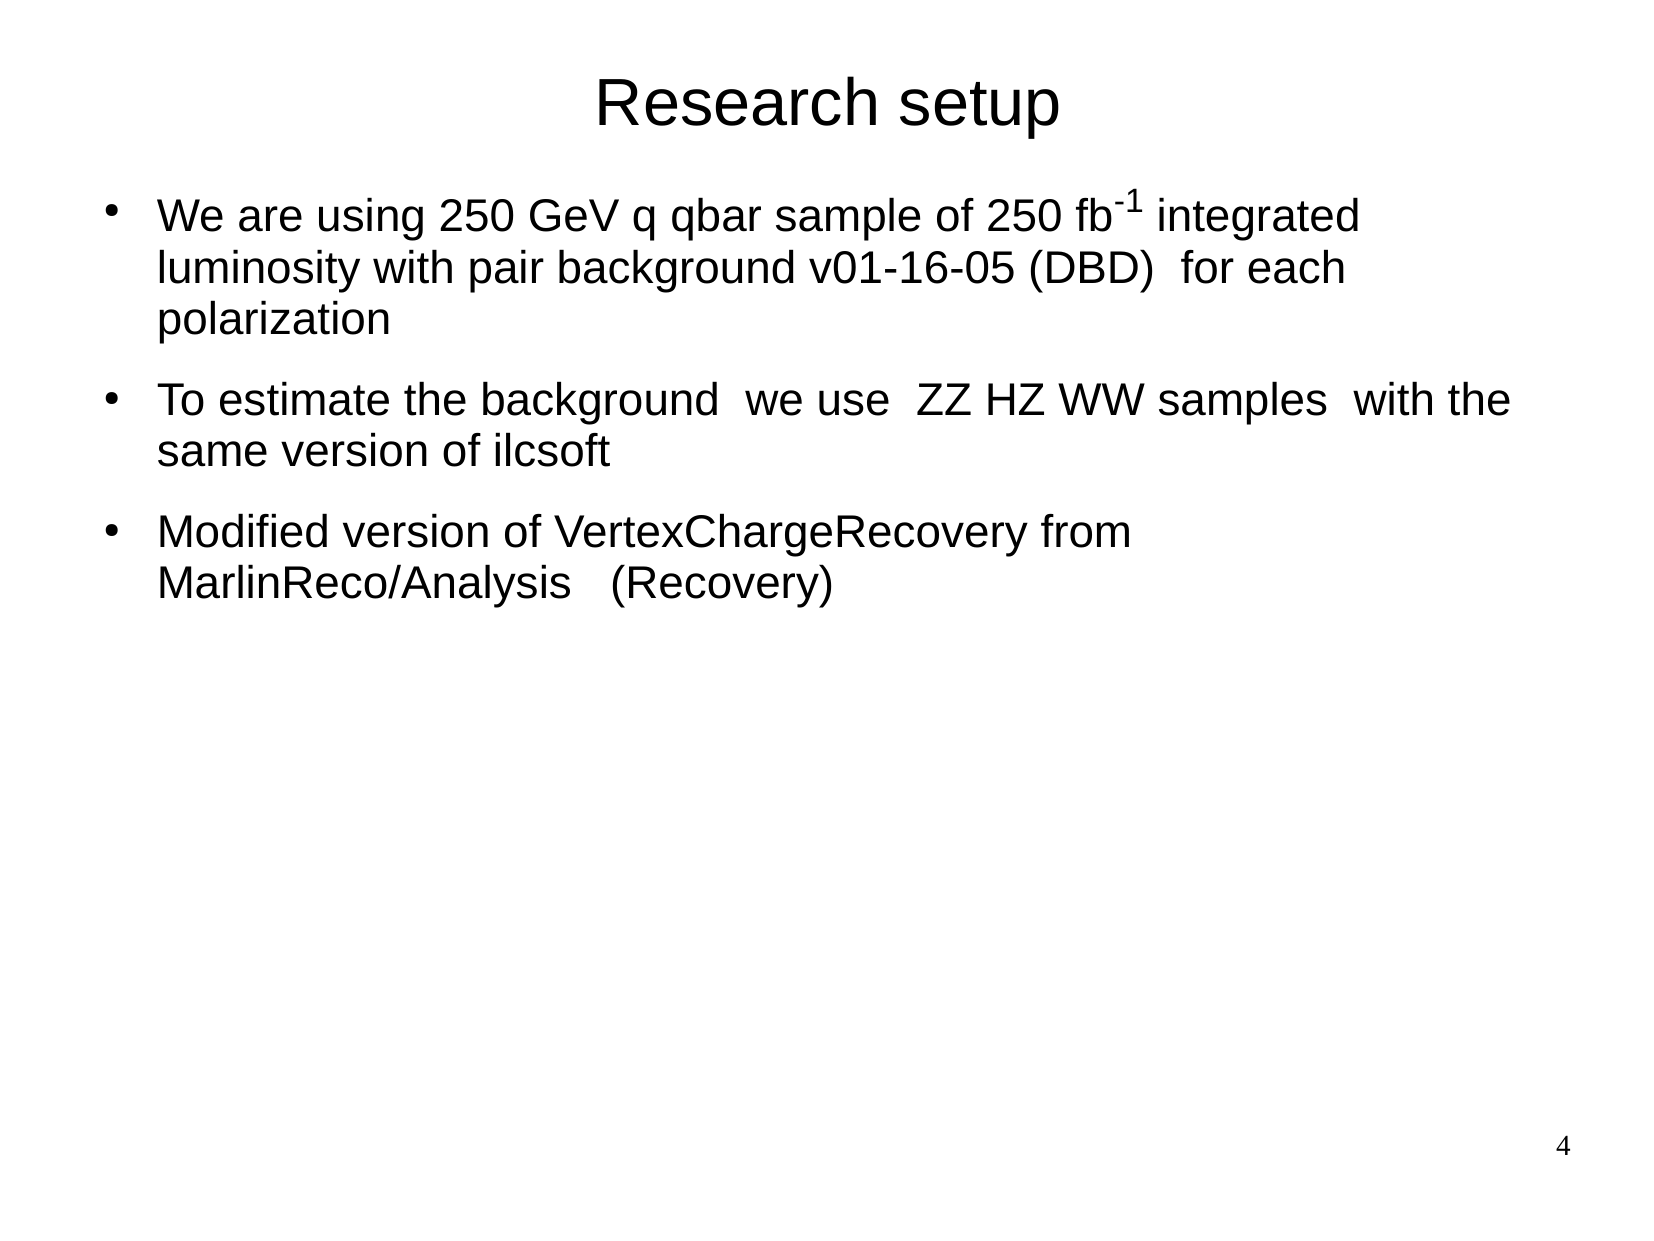

Research setup
# We are using 250 GeV q qbar sample of 250 fb-1 integrated luminosity with pair background v01-16-05 (DBD) for each polarization
To estimate the background we use ZZ HZ WW samples with the same version of ilcsoft
Modified version of VertexChargeRecovery from MarlinReco/Analysis (Recovery)
4